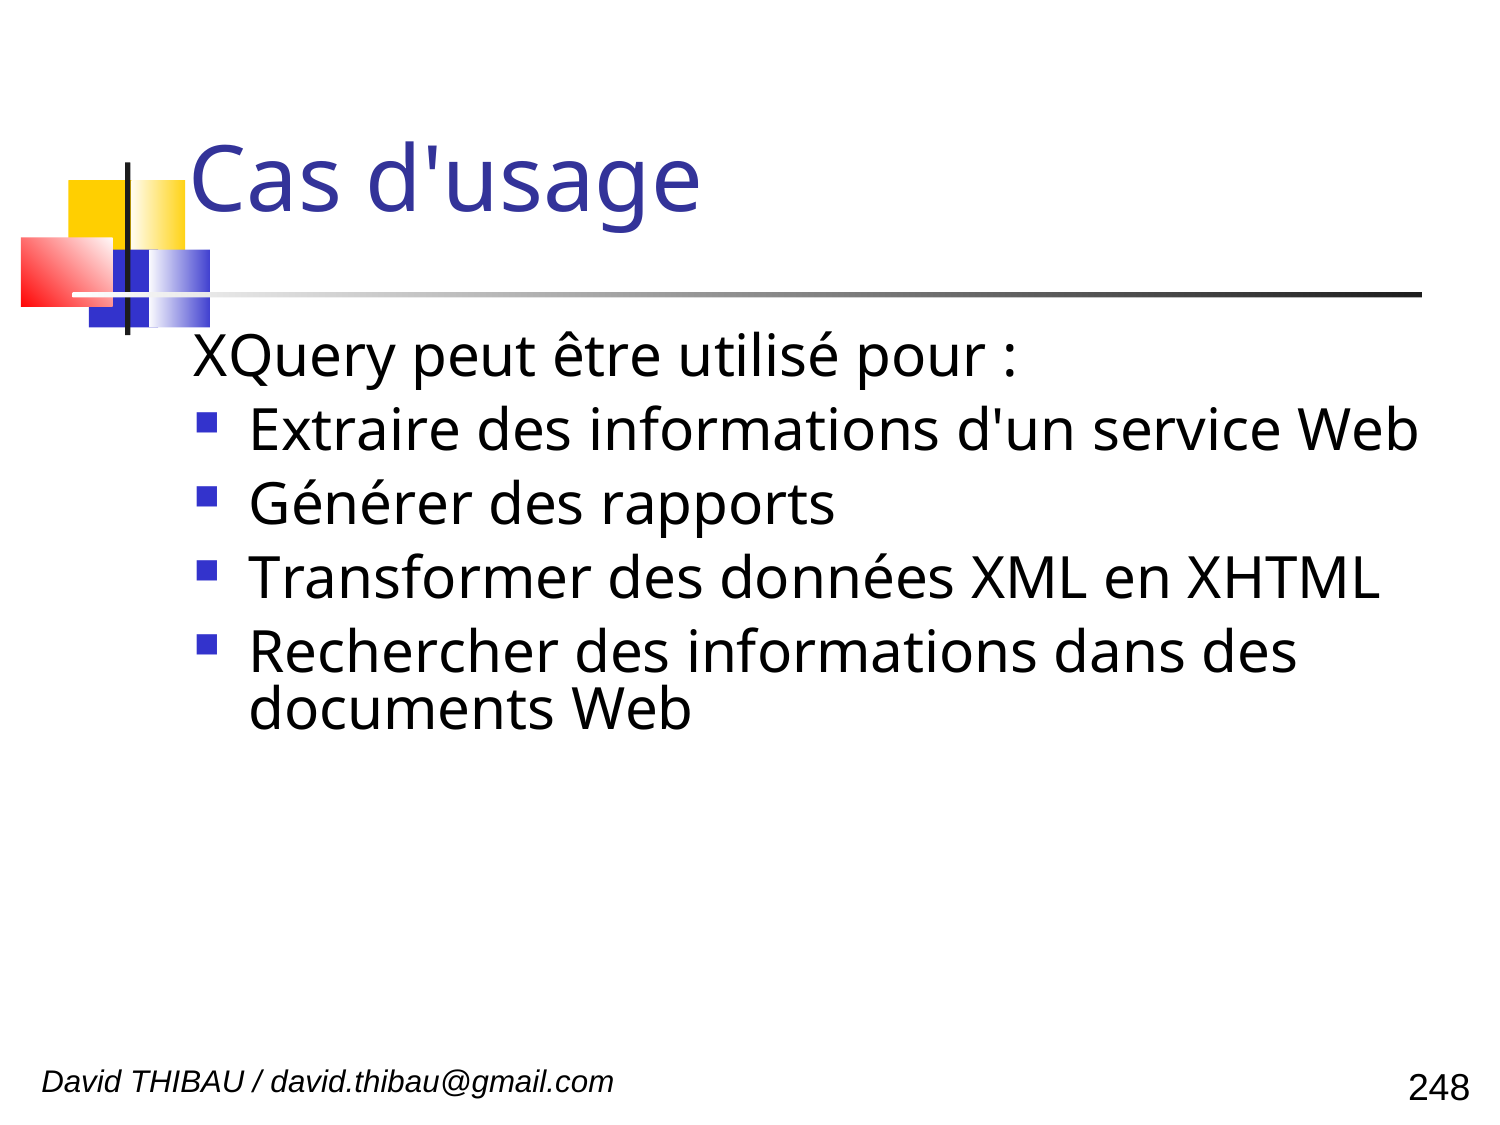

# Cas d'usage
XQuery peut être utilisé pour :
Extraire des informations d'un service Web
Générer des rapports
Transformer des données XML en XHTML
Rechercher des informations dans des documents Web